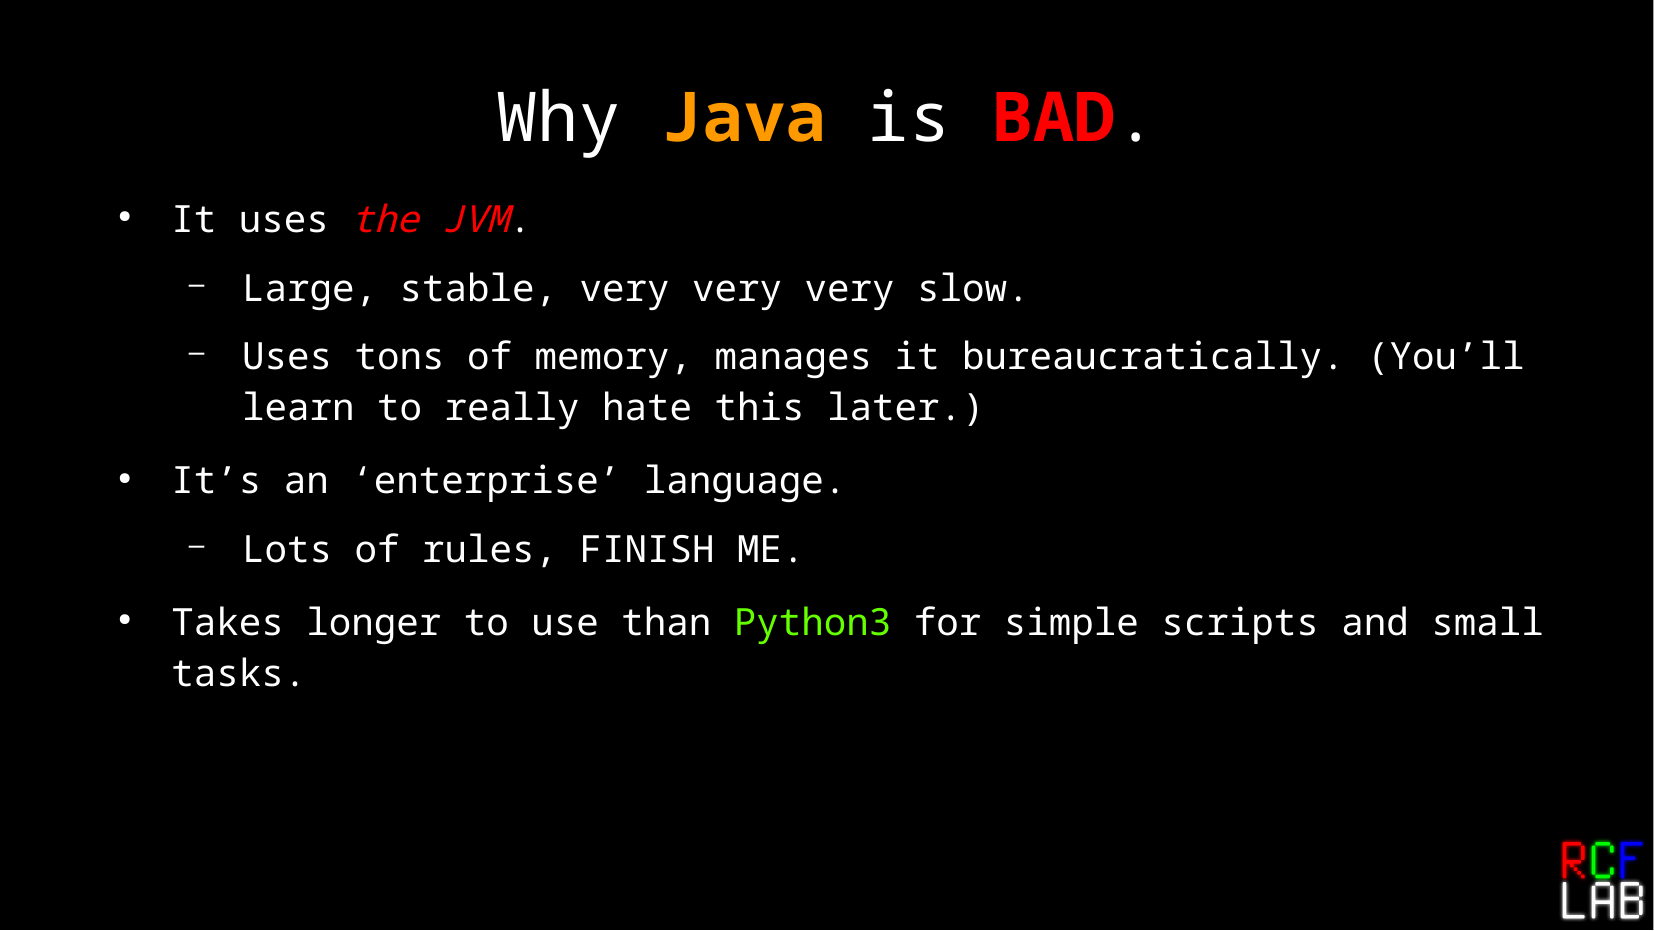

# Why Java is BAD.
It uses the JVM.
Large, stable, very very very slow.
Uses tons of memory, manages it bureaucratically. (You’ll learn to really hate this later.)
It’s an ‘enterprise’ language.
Lots of rules, FINISH ME.
Takes longer to use than Python3 for simple scripts and small tasks.